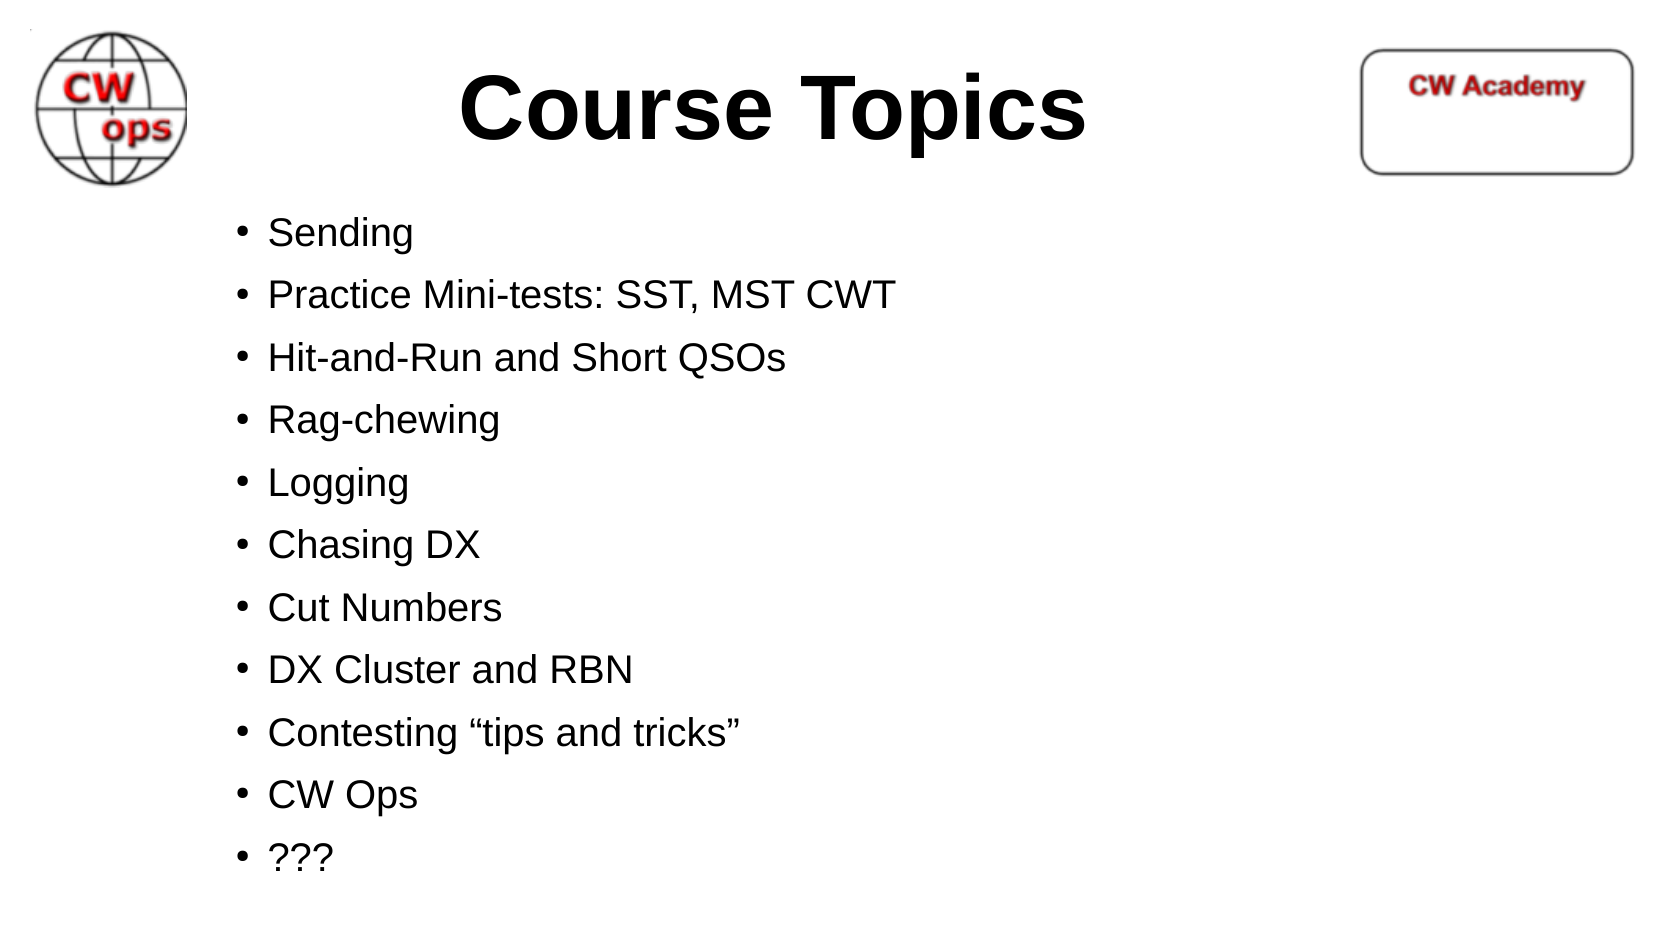

# Course Topics
Sending
Practice Mini-tests: SST, MST CWT
Hit-and-Run and Short QSOs
Rag-chewing
Logging
Chasing DX
Cut Numbers
DX Cluster and RBN
Contesting “tips and tricks”
CW Ops
???